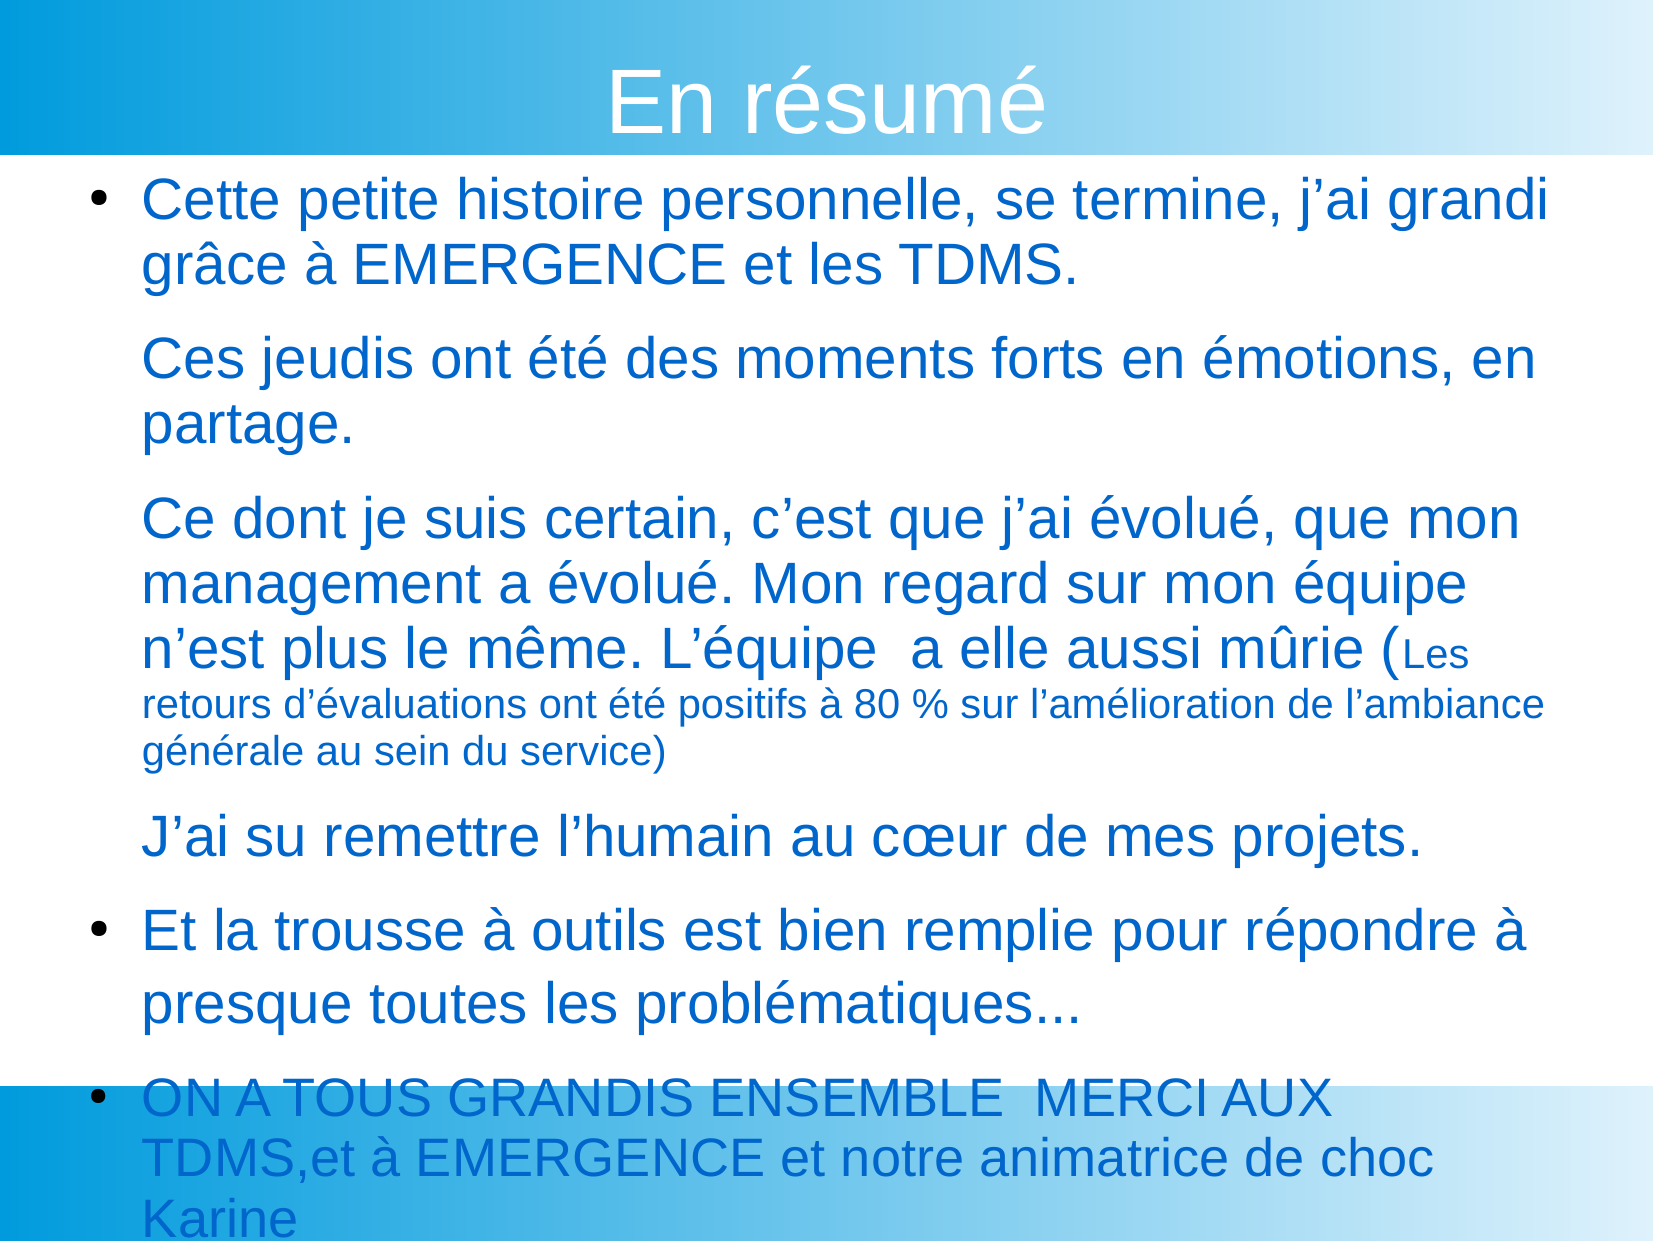

# En résumé
Cette petite histoire personnelle, se termine, j’ai grandi grâce à EMERGENCE et les TDMS.
Ces jeudis ont été des moments forts en émotions, en partage.
Ce dont je suis certain, c’est que j’ai évolué, que mon management a évolué. Mon regard sur mon équipe n’est plus le même. L’équipe a elle aussi mûrie (Les retours d’évaluations ont été positifs à 80 % sur l’amélioration de l’ambiance générale au sein du service)
J’ai su remettre l’humain au cœur de mes projets.
Et la trousse à outils est bien remplie pour répondre à presque toutes les problématiques...
ON A TOUS GRANDIS ENSEMBLE MERCI AUX TDMS,et à EMERGENCE et notre animatrice de choc Karine